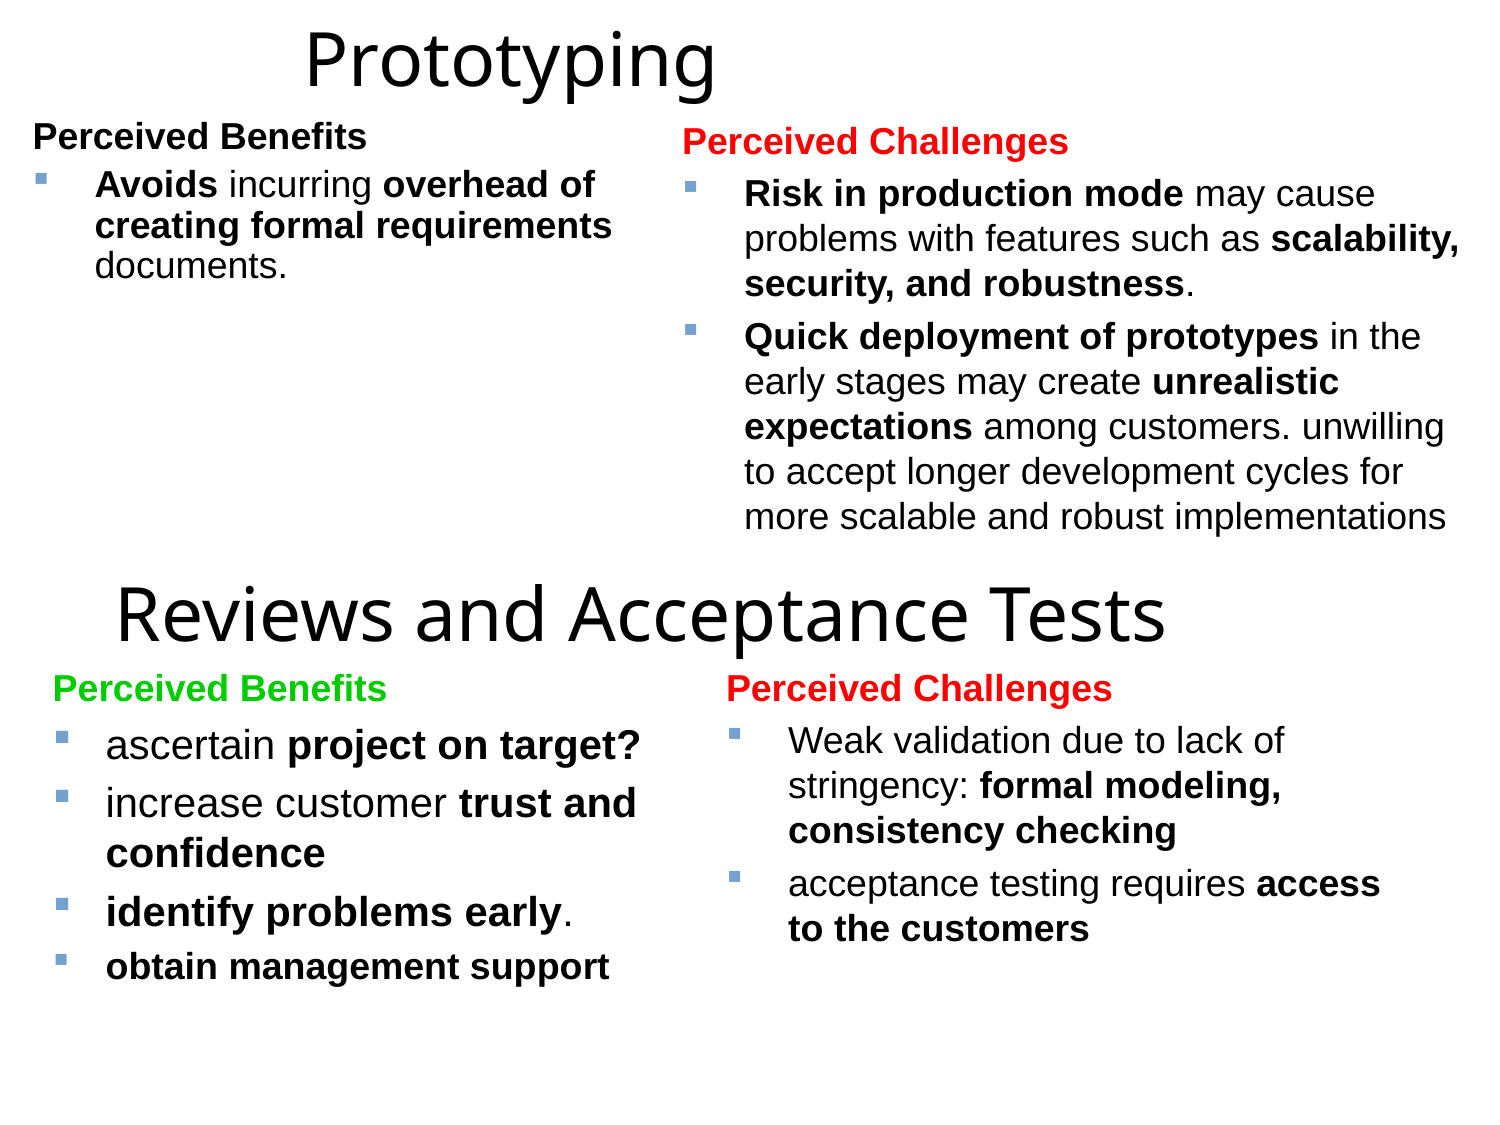

# Prototyping
Perceived Challenges
Risk in production mode may cause problems with features such as scalability, security, and robustness.
Quick deployment of prototypes in the early stages may create unrealistic expectations among customers. unwilling to accept longer development cycles for more scalable and robust implementations
Perceived Benefits
Avoids incurring overhead of creating formal requirements documents.
Reviews and Acceptance Tests
Perceived Challenges
Weak validation due to lack of stringency: formal modeling, consistency checking
acceptance testing requires access to the customers
Perceived Benefits
ascertain project on target?
increase customer trust and confidence
identify problems early.
obtain management support